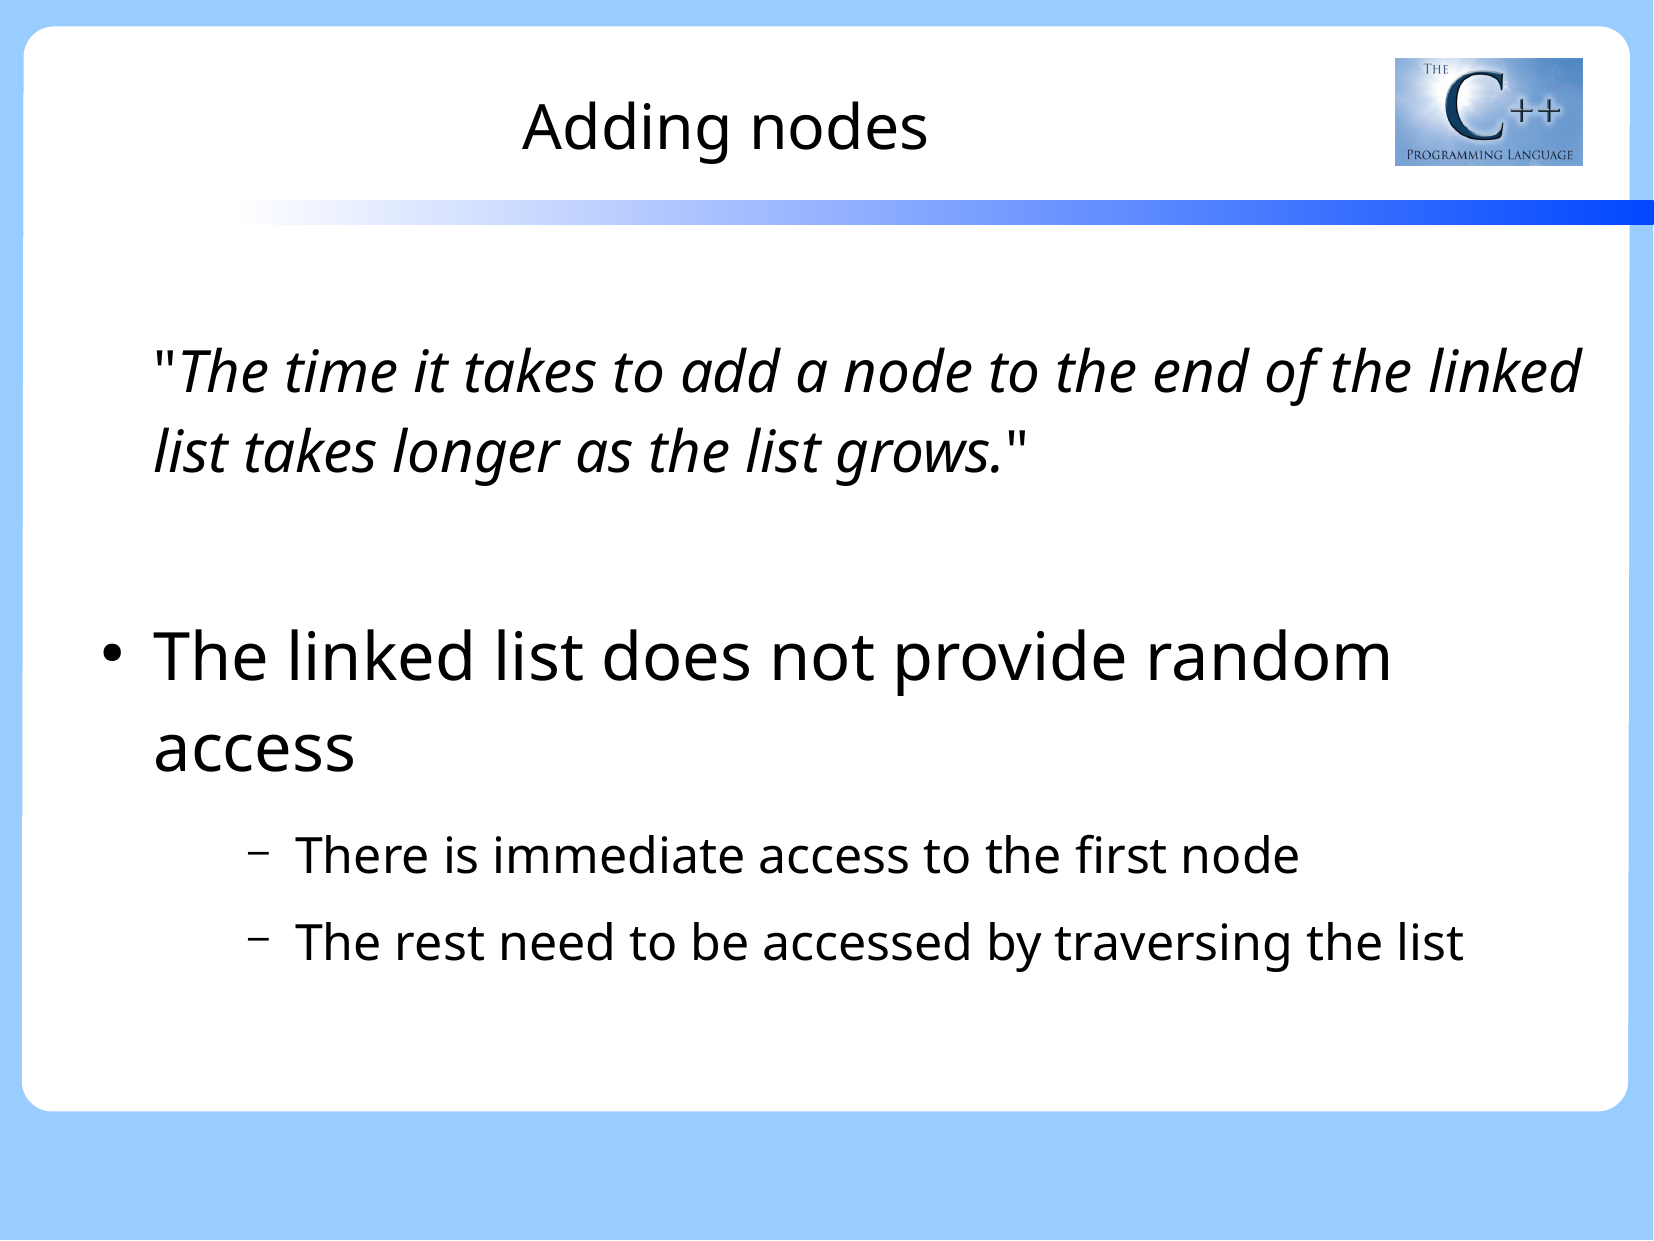

# Adding nodes
"The time it takes to add a node to the end of the linked list takes longer as the list grows."
The linked list does not provide random access
There is immediate access to the first node
The rest need to be accessed by traversing the list